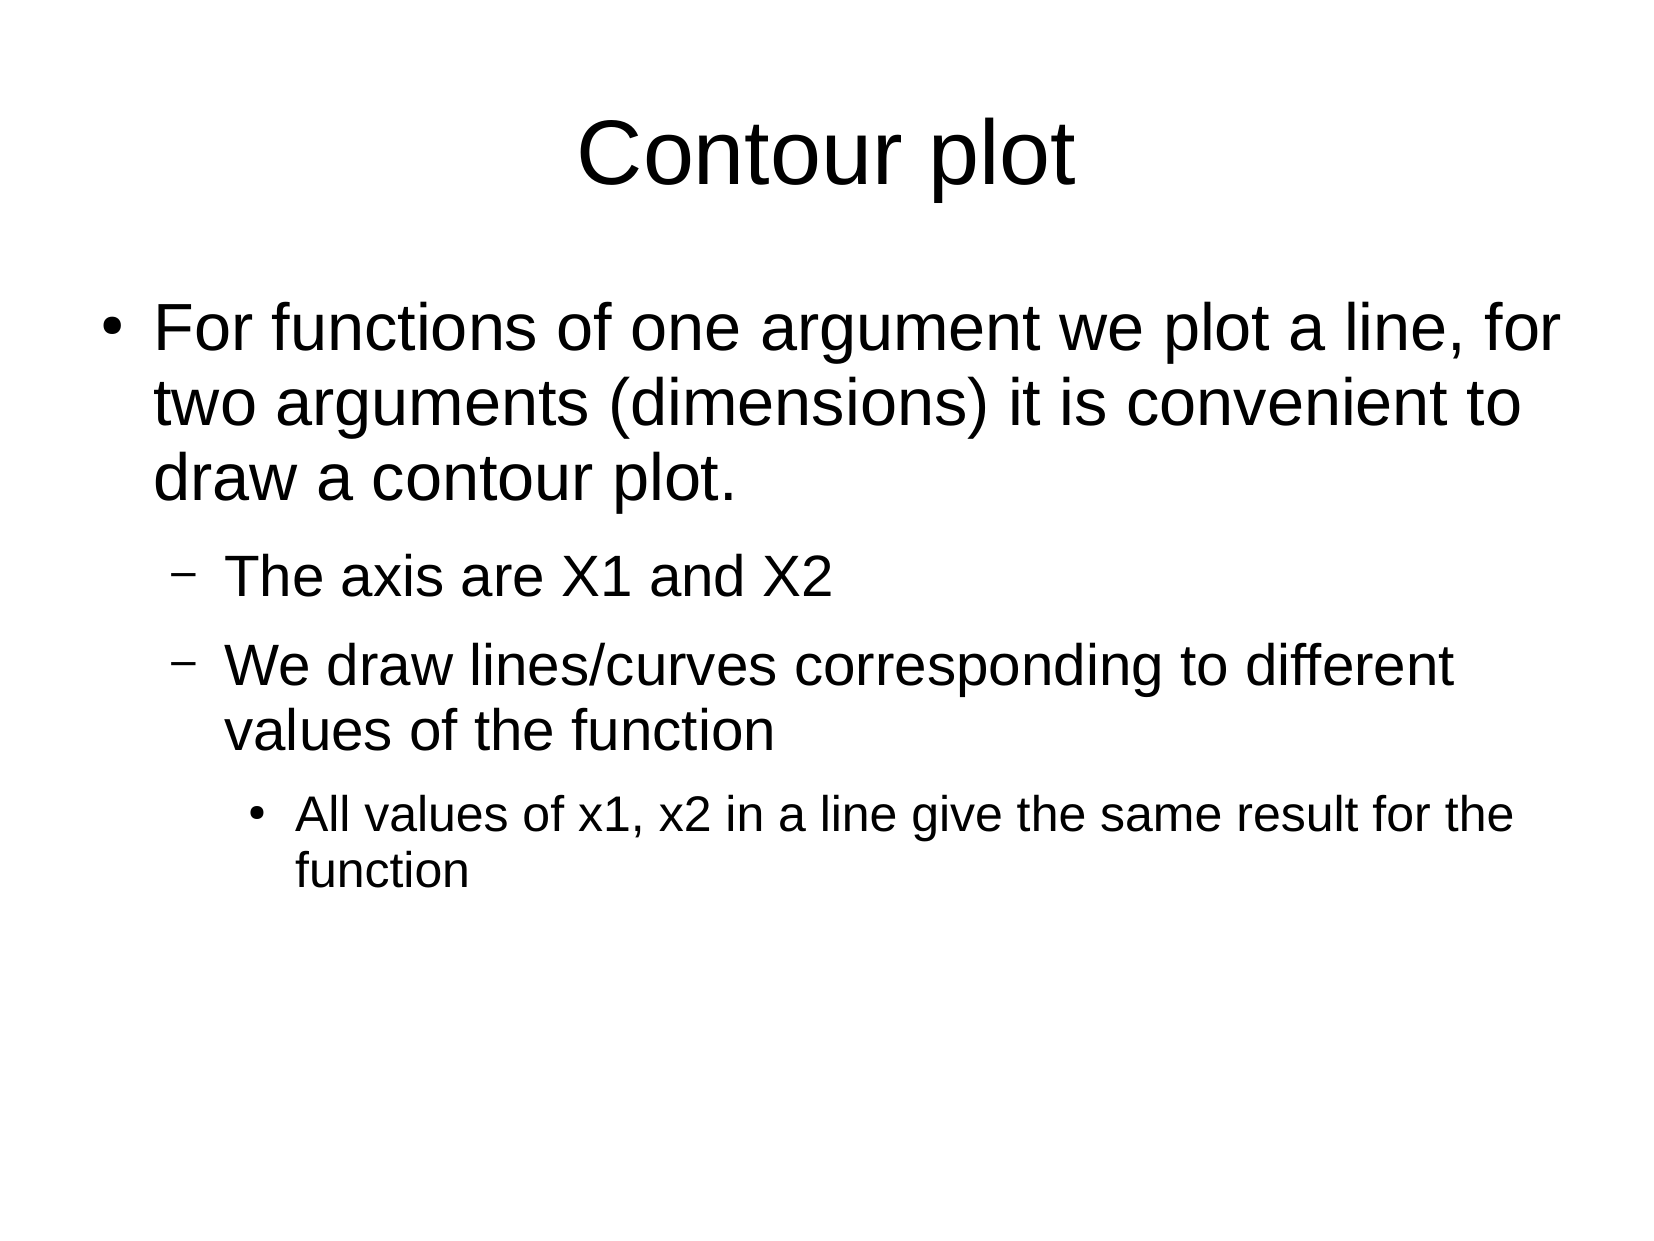

# Contour plot
For functions of one argument we plot a line, for two arguments (dimensions) it is convenient to draw a contour plot.
The axis are X1 and X2
We draw lines/curves corresponding to different values of the function
All values of x1, x2 in a line give the same result for the function